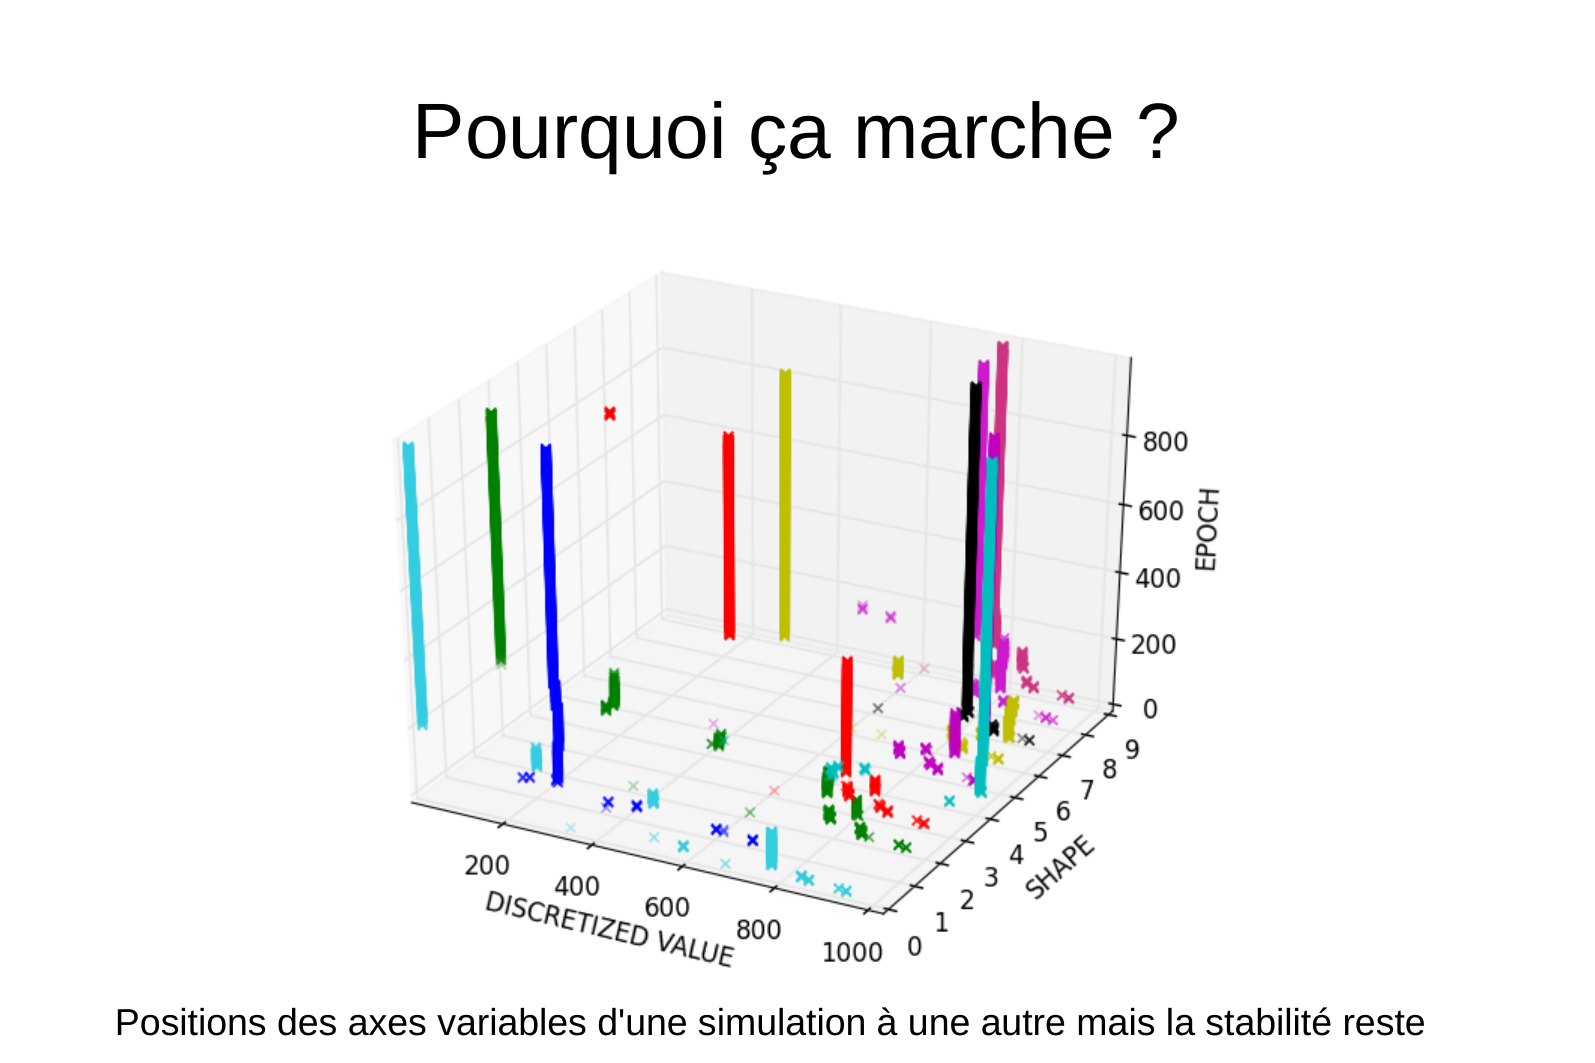

# Pourquoi ça marche ?
Positions des axes variables d'une simulation à une autre mais la stabilité reste